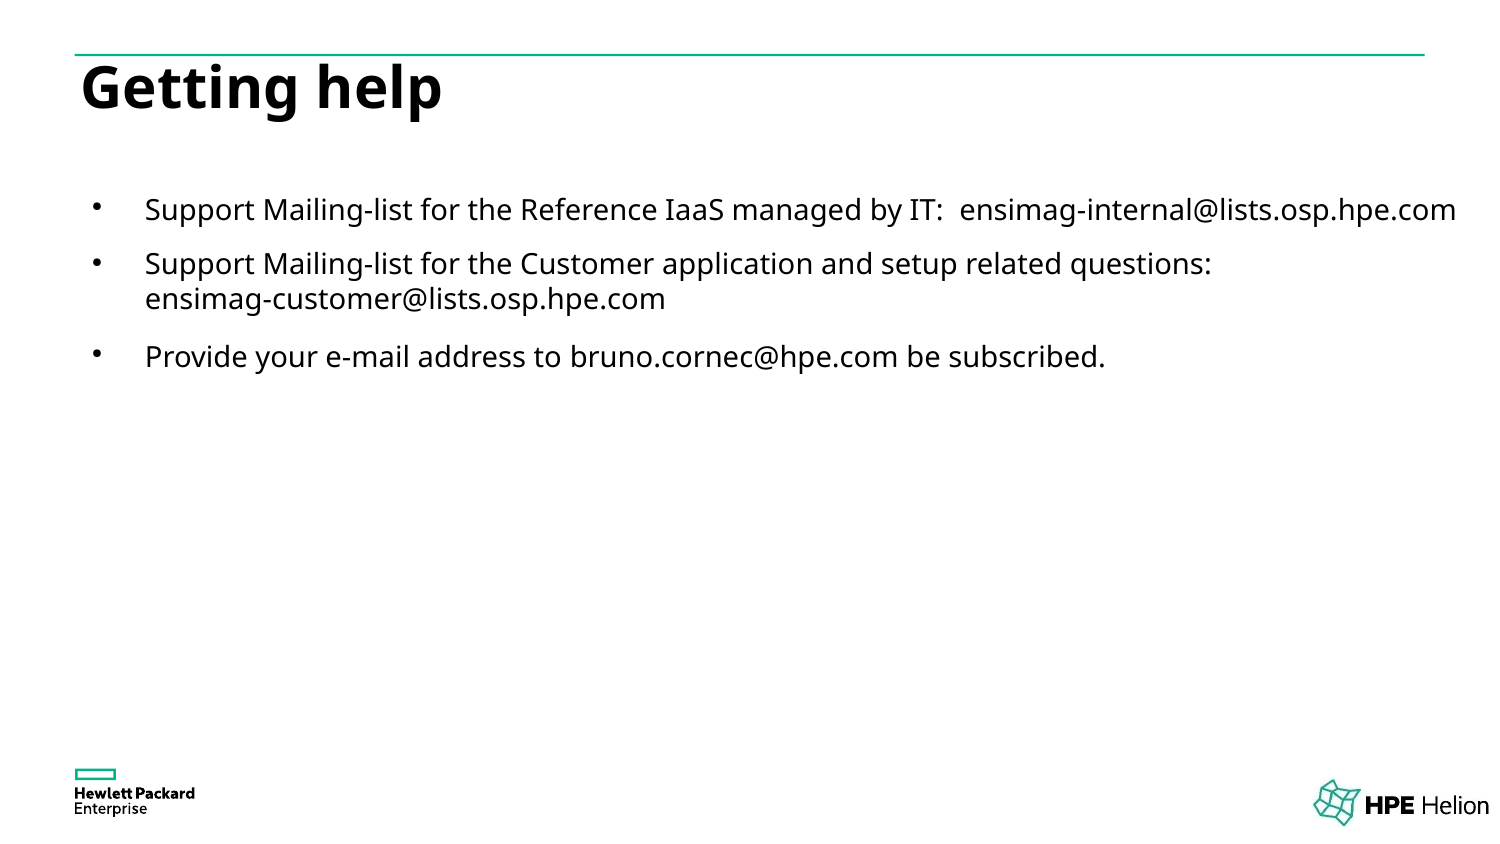

# Getting help
Support Mailing-list for the Reference IaaS managed by IT: ensimag-internal@lists.osp.hpe.com
Support Mailing-list for the Customer application and setup related questions: ensimag-customer@lists.osp.hpe.com
Provide your e-mail address to bruno.cornec@hpe.com be subscribed.